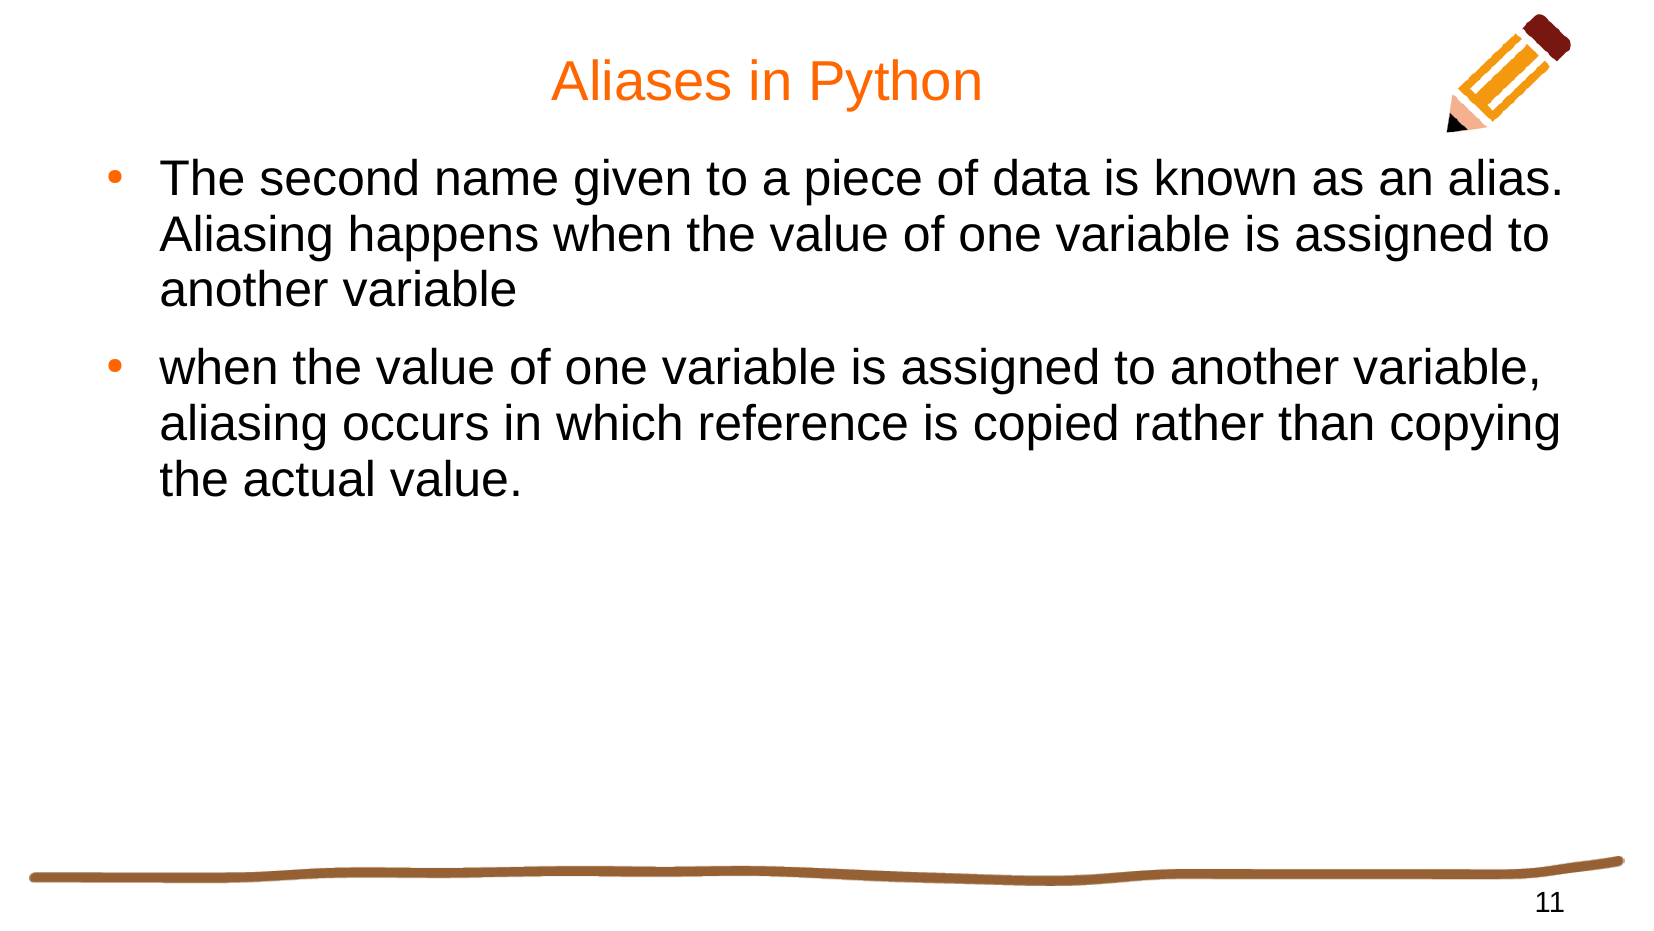

# Aliases in Python
The second name given to a piece of data is known as an alias. Aliasing happens when the value of one variable is assigned to another variable
when the value of one variable is assigned to another variable, aliasing occurs in which reference is copied rather than copying the actual value.
11